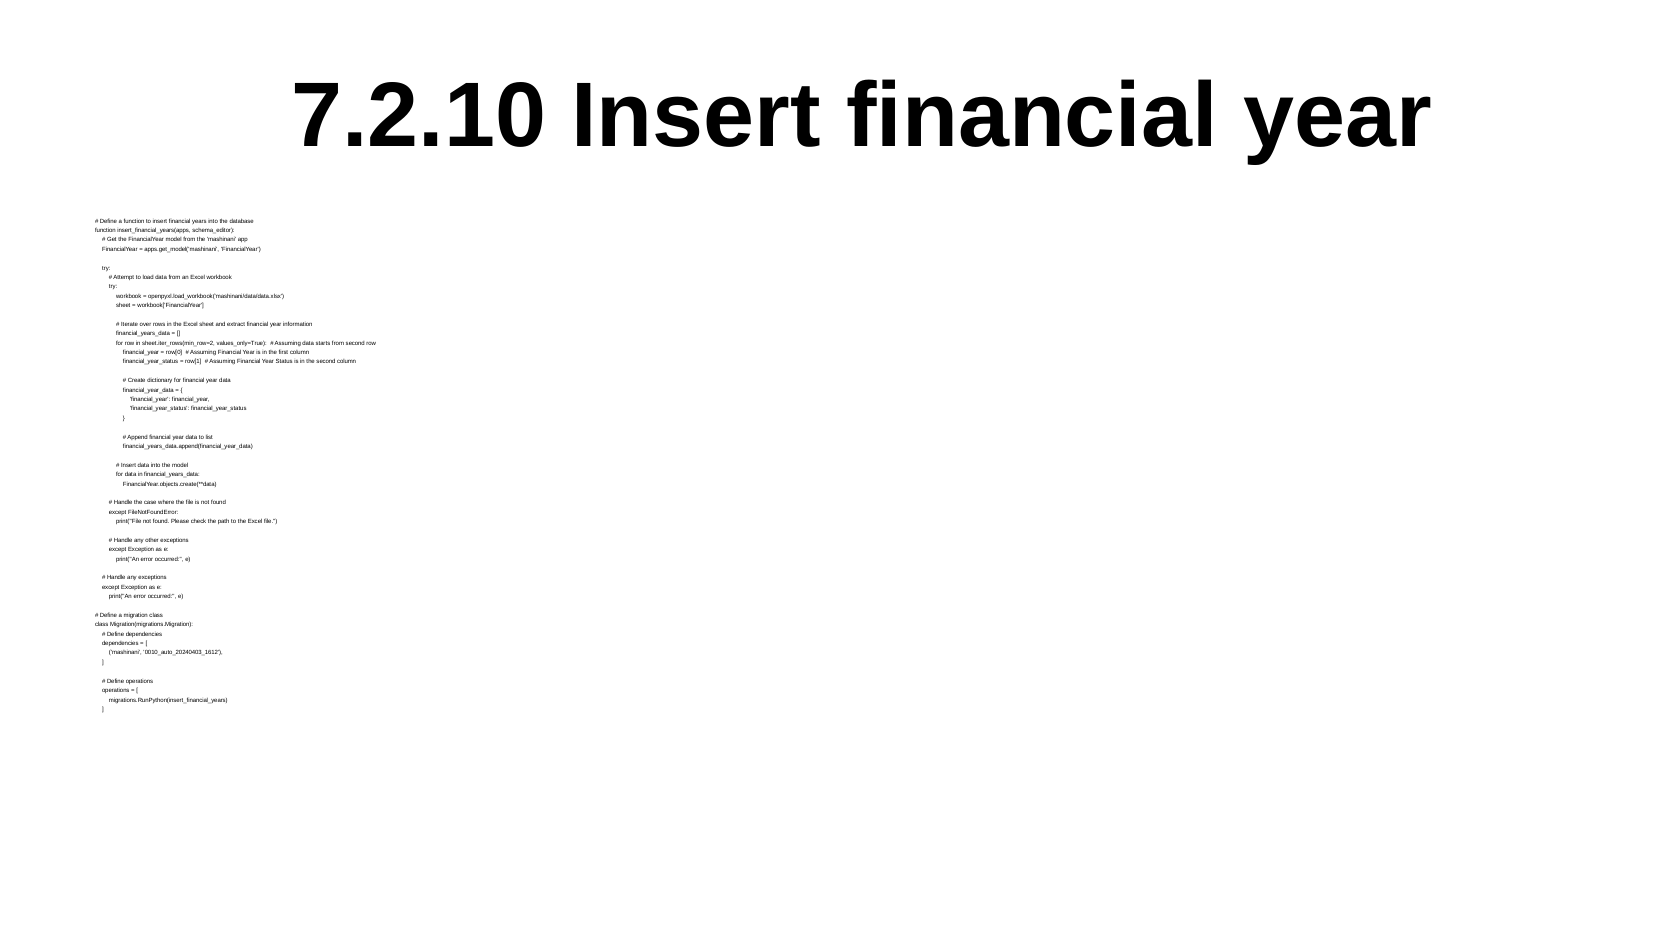

# 7.2.10 Insert financial year
# Define a function to insert financial years into the database
function insert_financial_years(apps, schema_editor):
 # Get the FinancialYear model from the 'mashinani' app
 FinancialYear = apps.get_model('mashinani', 'FinancialYear')
 try:
 # Attempt to load data from an Excel workbook
 try:
 workbook = openpyxl.load_workbook('mashinani/data/data.xlsx')
 sheet = workbook['FinancialYear']
 # Iterate over rows in the Excel sheet and extract financial year information
 financial_years_data = []
 for row in sheet.iter_rows(min_row=2, values_only=True): # Assuming data starts from second row
 financial_year = row[0] # Assuming Financial Year is in the first column
 financial_year_status = row[1] # Assuming Financial Year Status is in the second column
 # Create dictionary for financial year data
 financial_year_data = {
 'financial_year': financial_year,
 'financial_year_status': financial_year_status
 }
 # Append financial year data to list
 financial_years_data.append(financial_year_data)
 # Insert data into the model
 for data in financial_years_data:
 FinancialYear.objects.create(**data)
 # Handle the case where the file is not found
 except FileNotFoundError:
 print("File not found. Please check the path to the Excel file.")
 # Handle any other exceptions
 except Exception as e:
 print("An error occurred:", e)
 # Handle any exceptions
 except Exception as e:
 print("An error occurred:", e)
# Define a migration class
class Migration(migrations.Migration):
 # Define dependencies
 dependencies = [
 ('mashinani', '0010_auto_20240403_1612'),
 ]
 # Define operations
 operations = [
 migrations.RunPython(insert_financial_years)
 ]